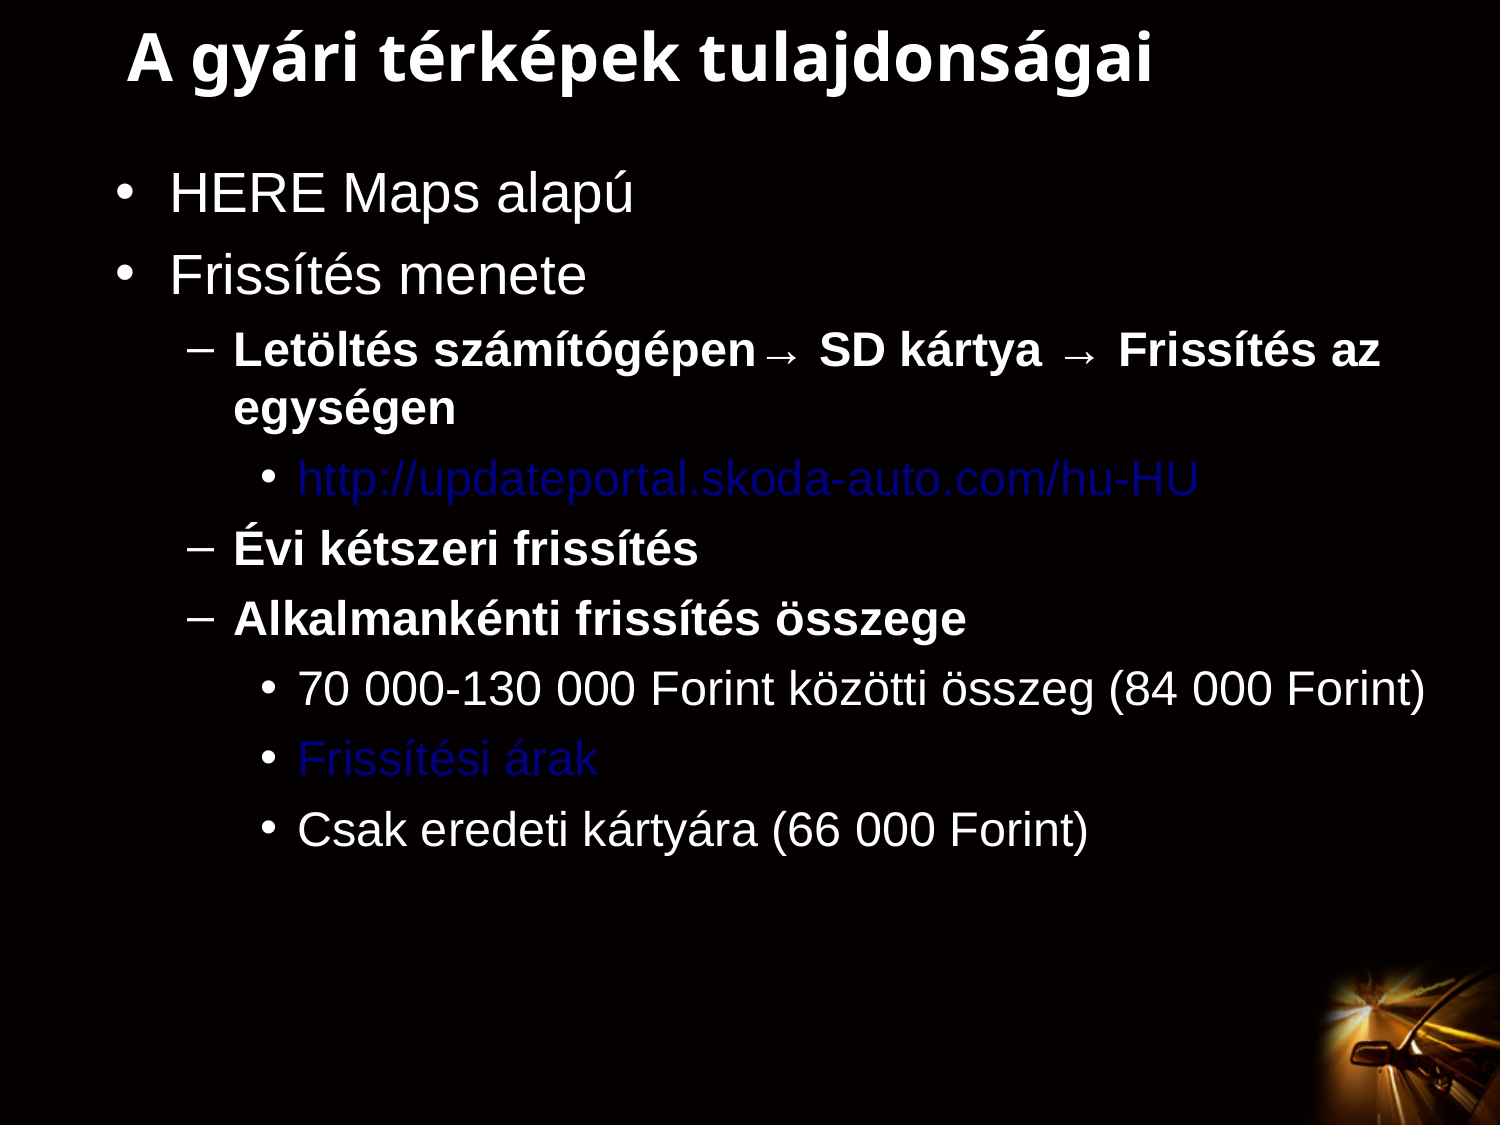

# A gyári térképek tulajdonságai
HERE Maps alapú
Frissítés menete
Letöltés számítógépen→ SD kártya → Frissítés az egységen
http://updateportal.skoda-auto.com/hu-HU
Évi kétszeri frissítés
Alkalmankénti frissítés összege
70 000-130 000 Forint közötti összeg (84 000 Forint)
Frissítési árak
Csak eredeti kártyára (66 000 Forint)